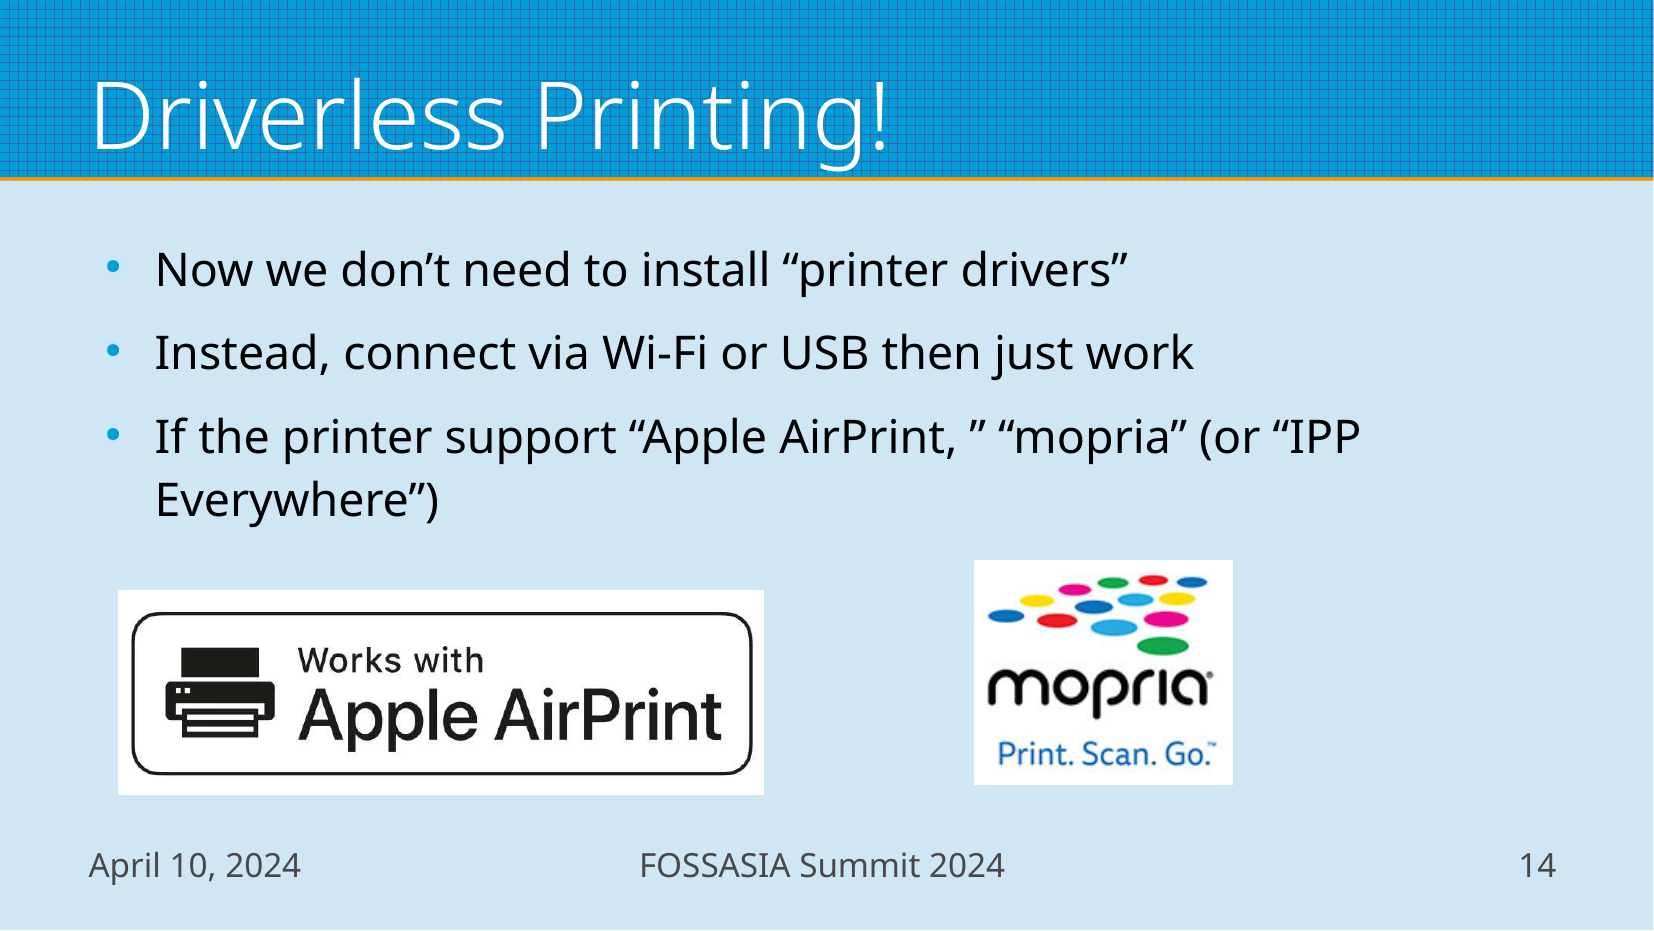

# Driverless Printing!
Now we don’t need to install “printer drivers”
Instead, connect via Wi-Fi or USB then just work
If the printer support “Apple AirPrint, ” “mopria” (or “IPP Everywhere”)
April 10, 2024
FOSSASIA Summit 2024
14